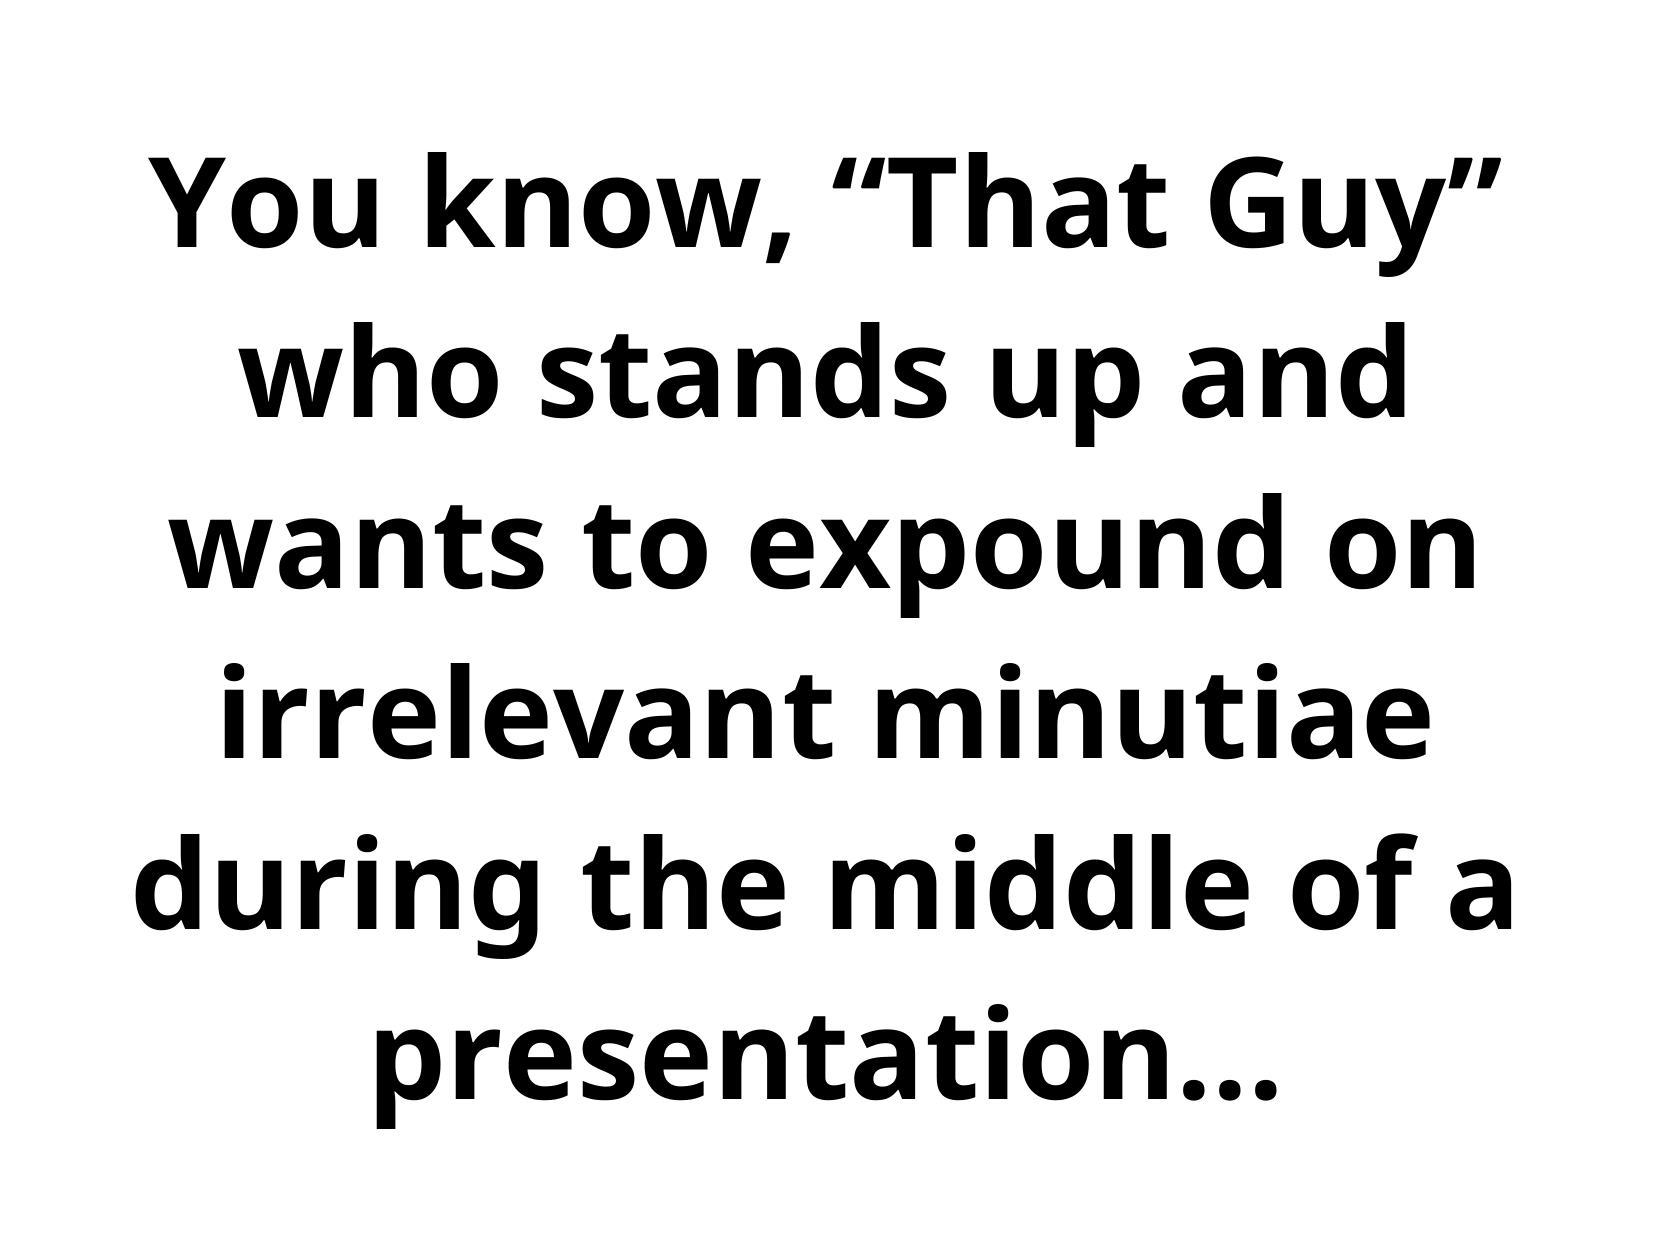

# You know, “That Guy” who stands up and wants to expound on irrelevant minutiae during the middle of a presentation...